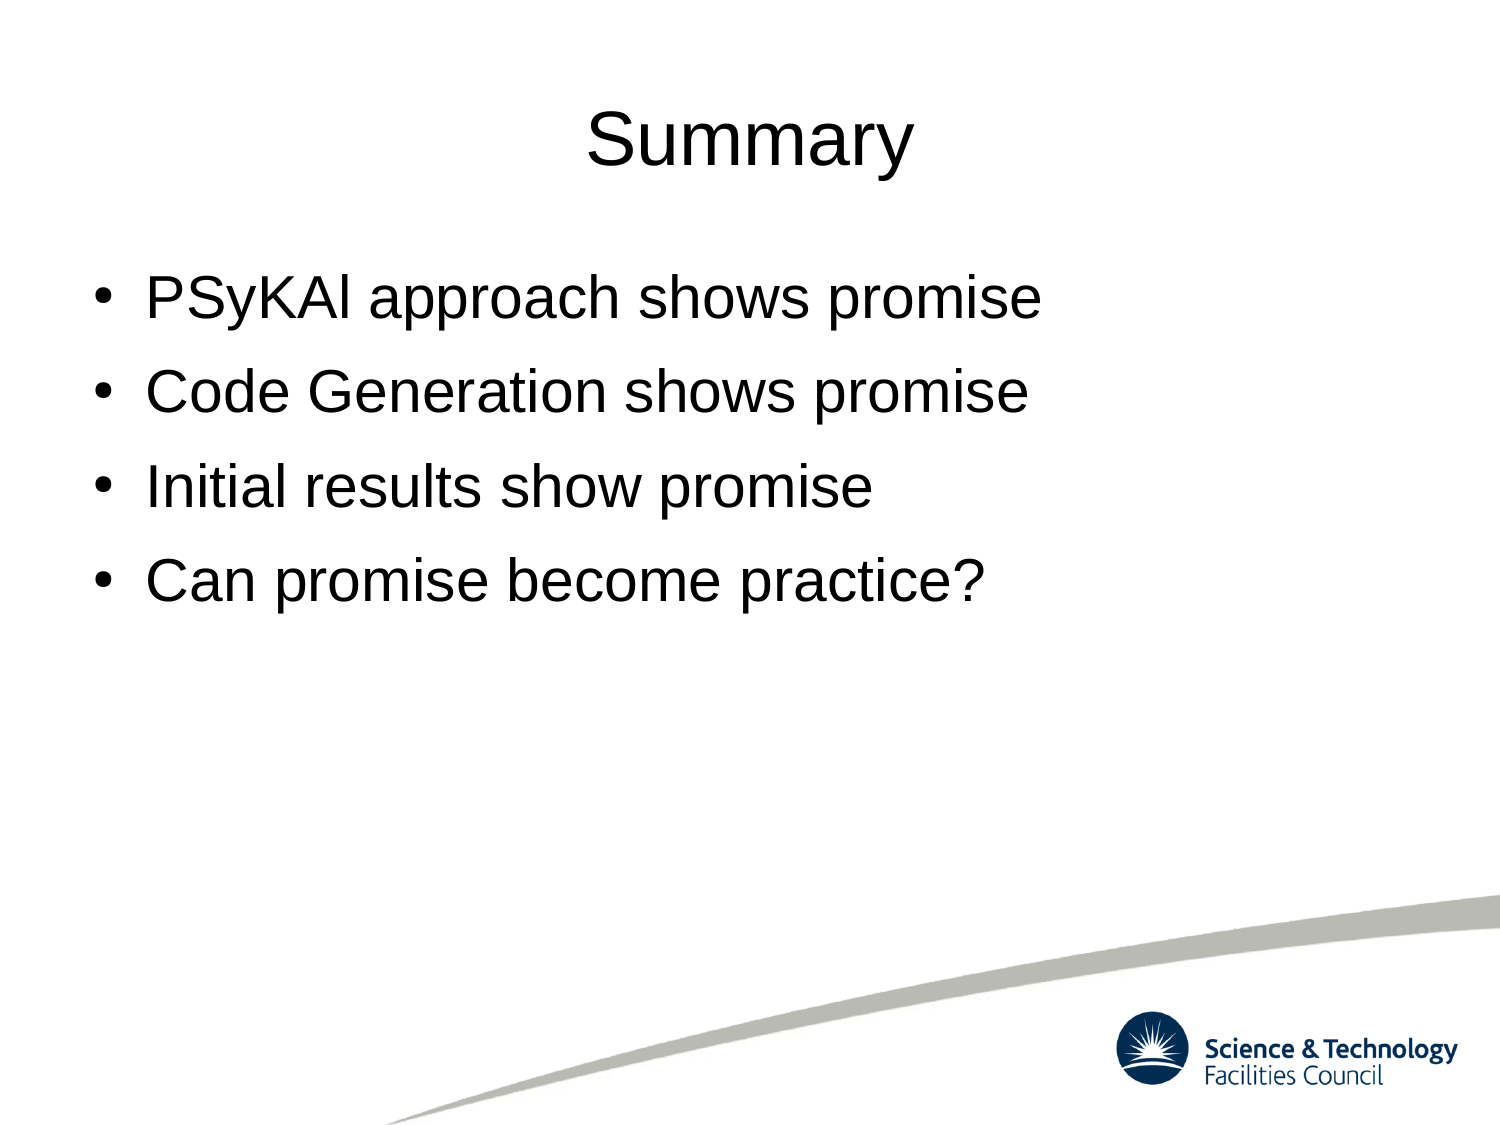

# Summary
PSyKAl approach shows promise
Code Generation shows promise
Initial results show promise
Can promise become practice?